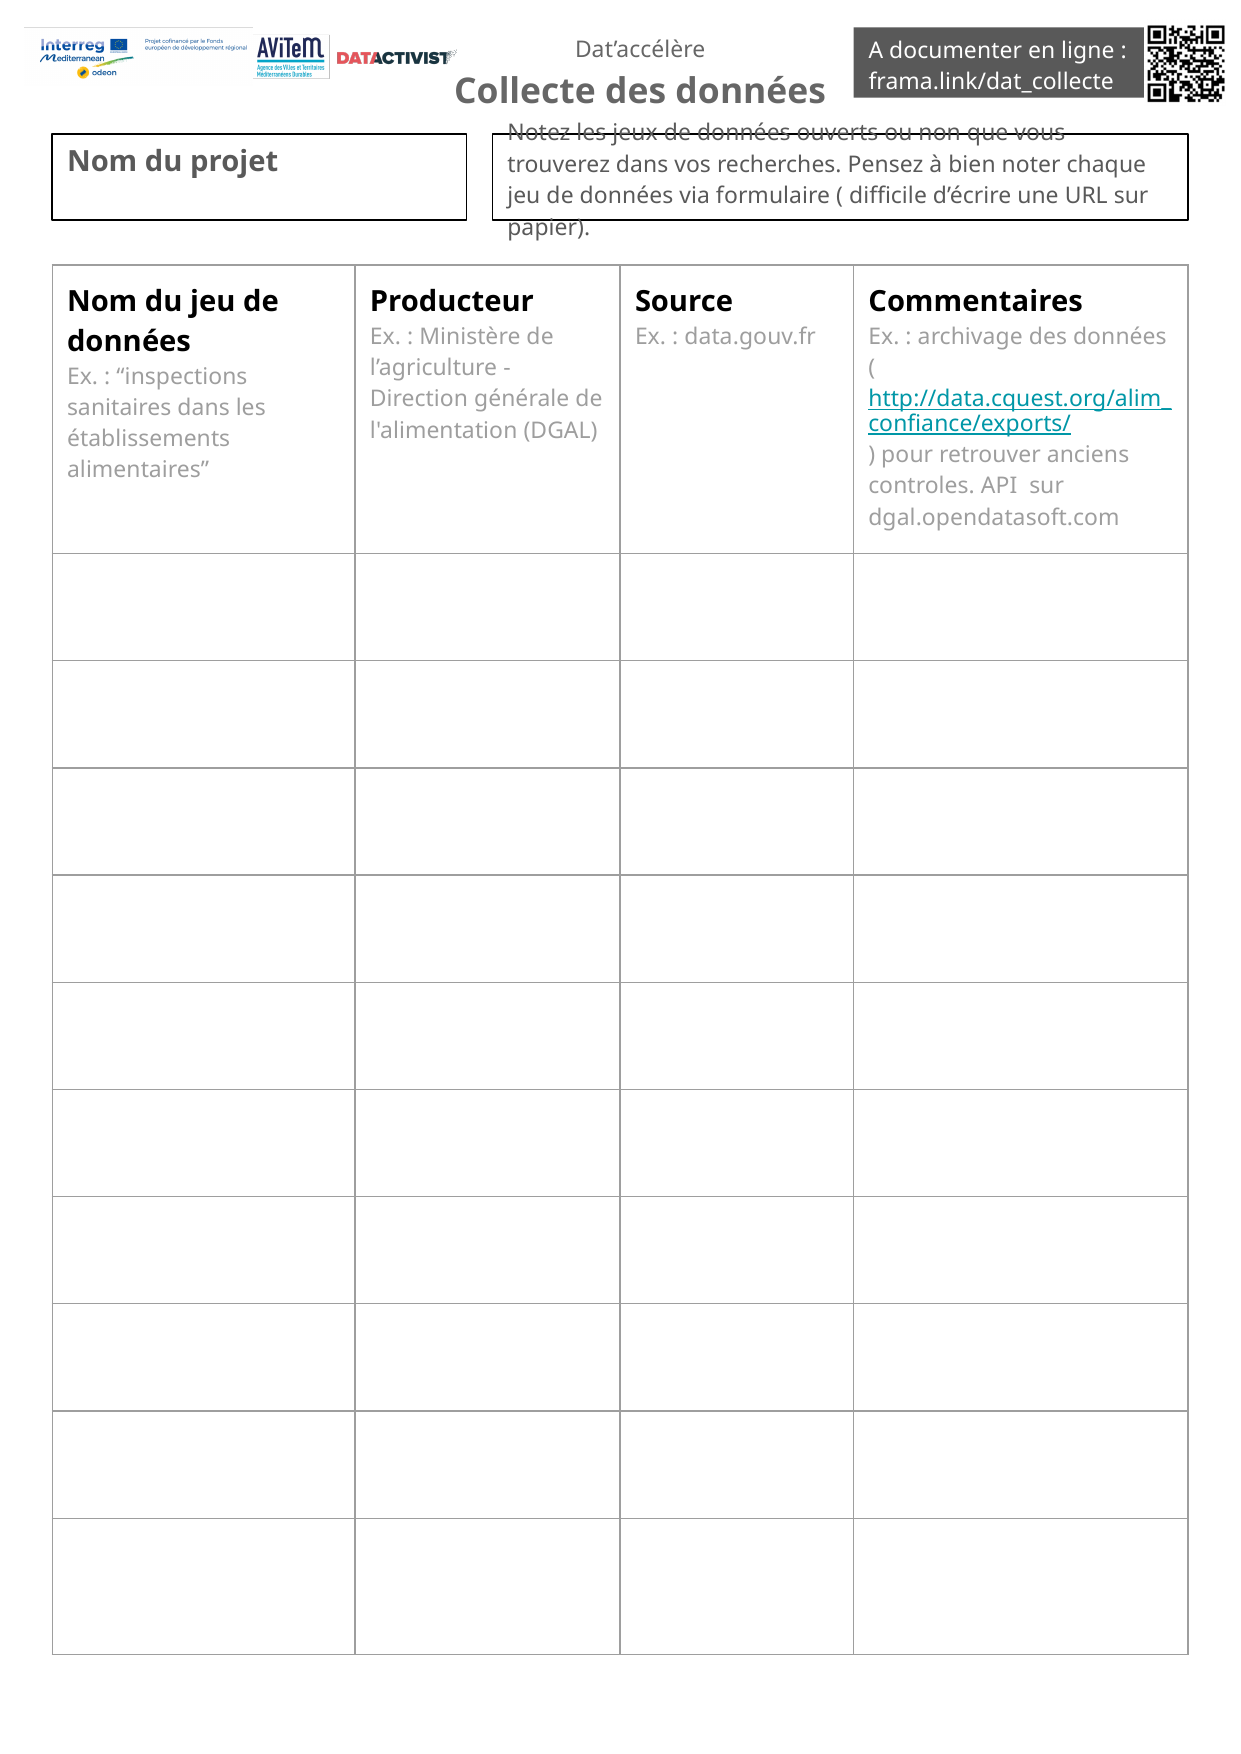

Dat’accélère
Collecte des données
A documenter en ligne : frama.link/dat_collecte
Nom du projet
Notez les jeux de données ouverts ou non que vous trouverez dans vos recherches. Pensez à bien noter chaque jeu de données via formulaire ( difficile d’écrire une URL sur papier).
| Nom du jeu de données Ex. : “inspections sanitaires dans les établissements alimentaires” | Producteur Ex. : Ministère de l’agriculture - Direction générale de l'alimentation (DGAL) | Source Ex. : data.gouv.fr | Commentaires Ex. : archivage des données (http://data.cquest.org/alim\_confiance/exports/) pour retrouver anciens controles. API sur dgal.opendatasoft.com |
| --- | --- | --- | --- |
| | | | |
| | | | |
| | | | |
| | | | |
| | | | |
| | | | |
| | | | |
| | | | |
| | | | |
| | | | |